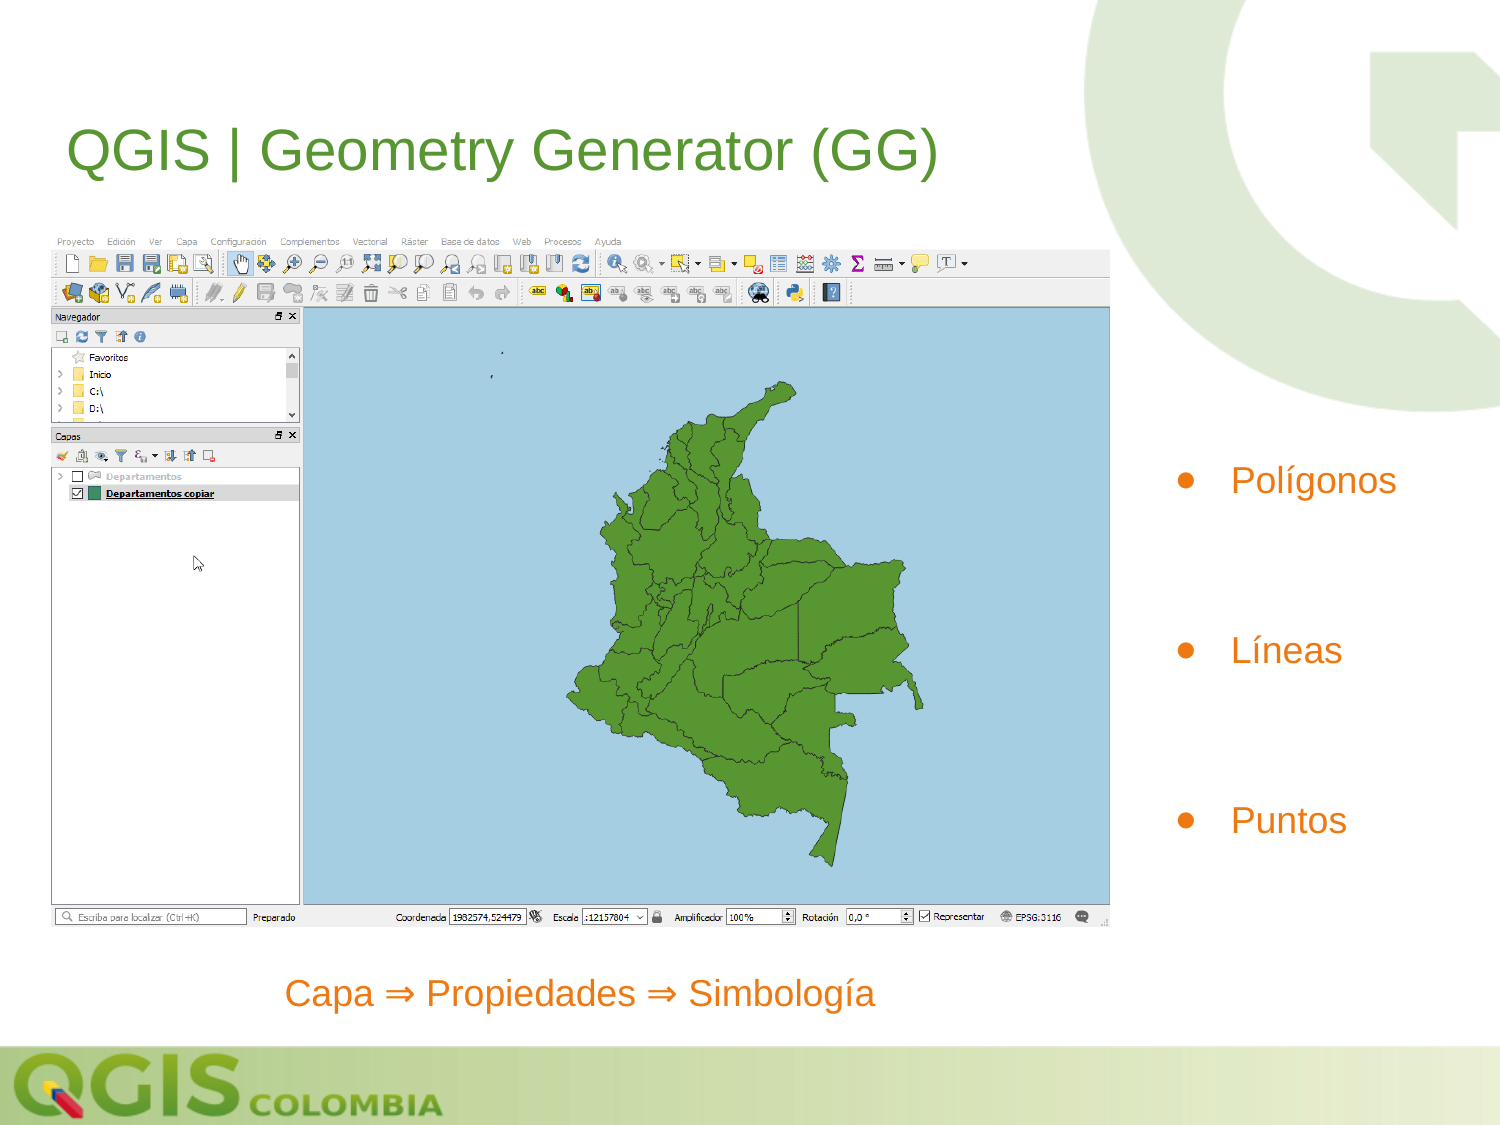

# QGIS | Geometry Generator (GG)
Polígonos
Líneas
Puntos
Capa ⇒ Propiedades ⇒ Simbología